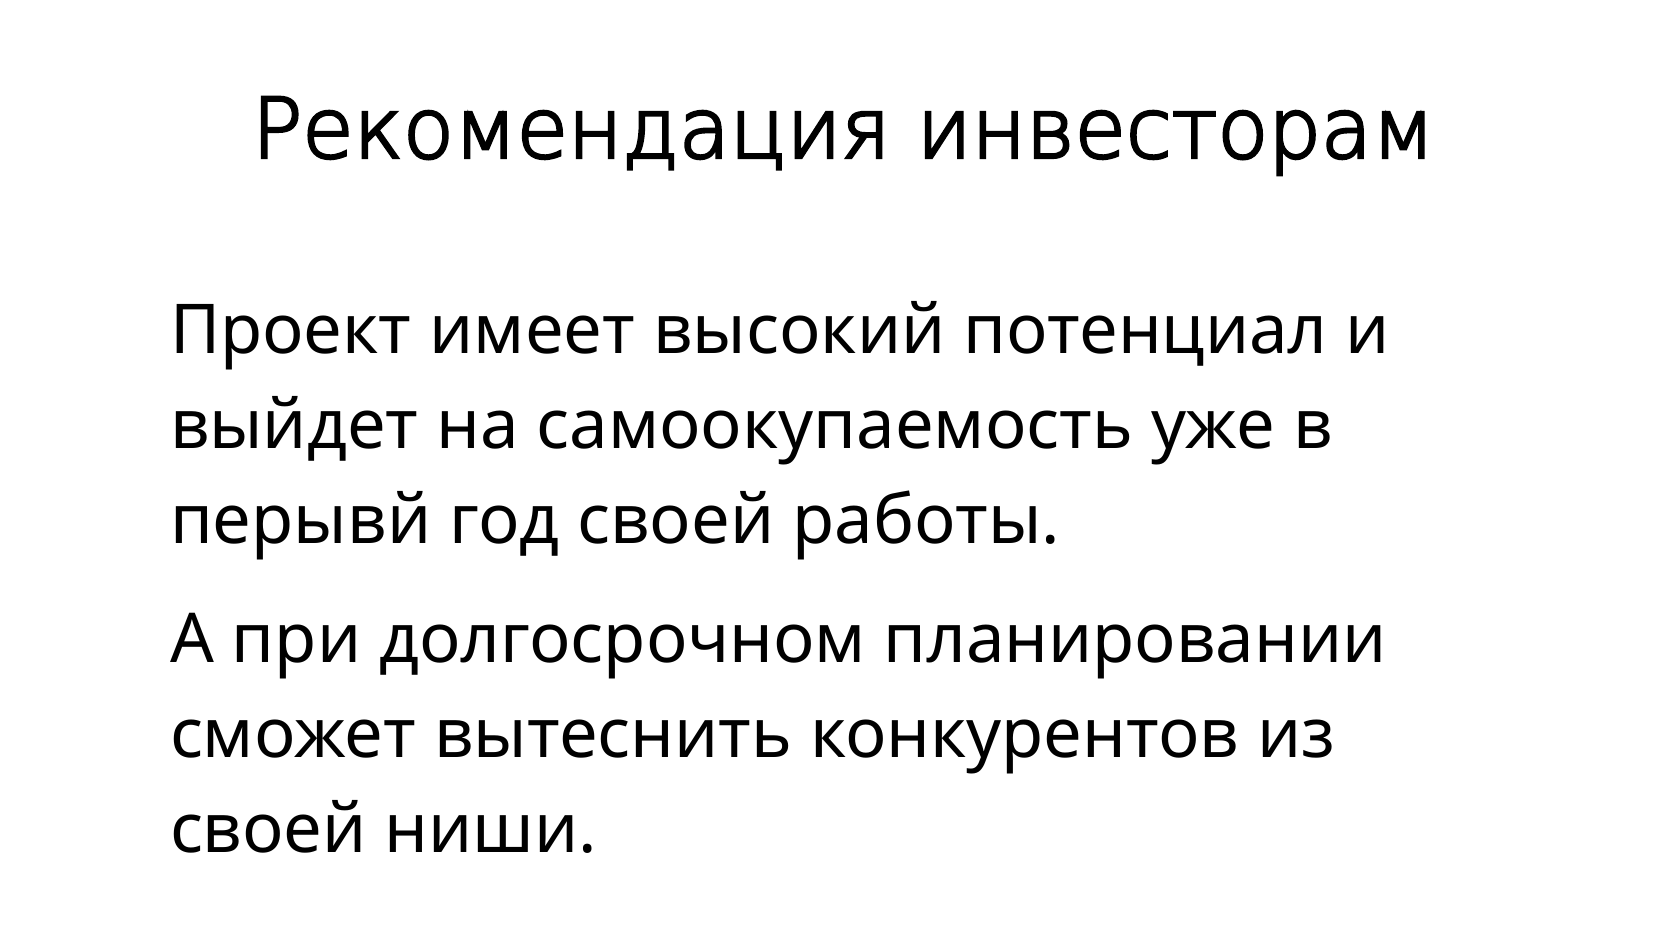

# Рекомендация инвесторам
Проект имеет высокий потенциал и выйдет на самоокупаемость уже в перывй год своей работы.
А при долгосрочном планировании сможет вытеснить конкурентов из своей ниши.